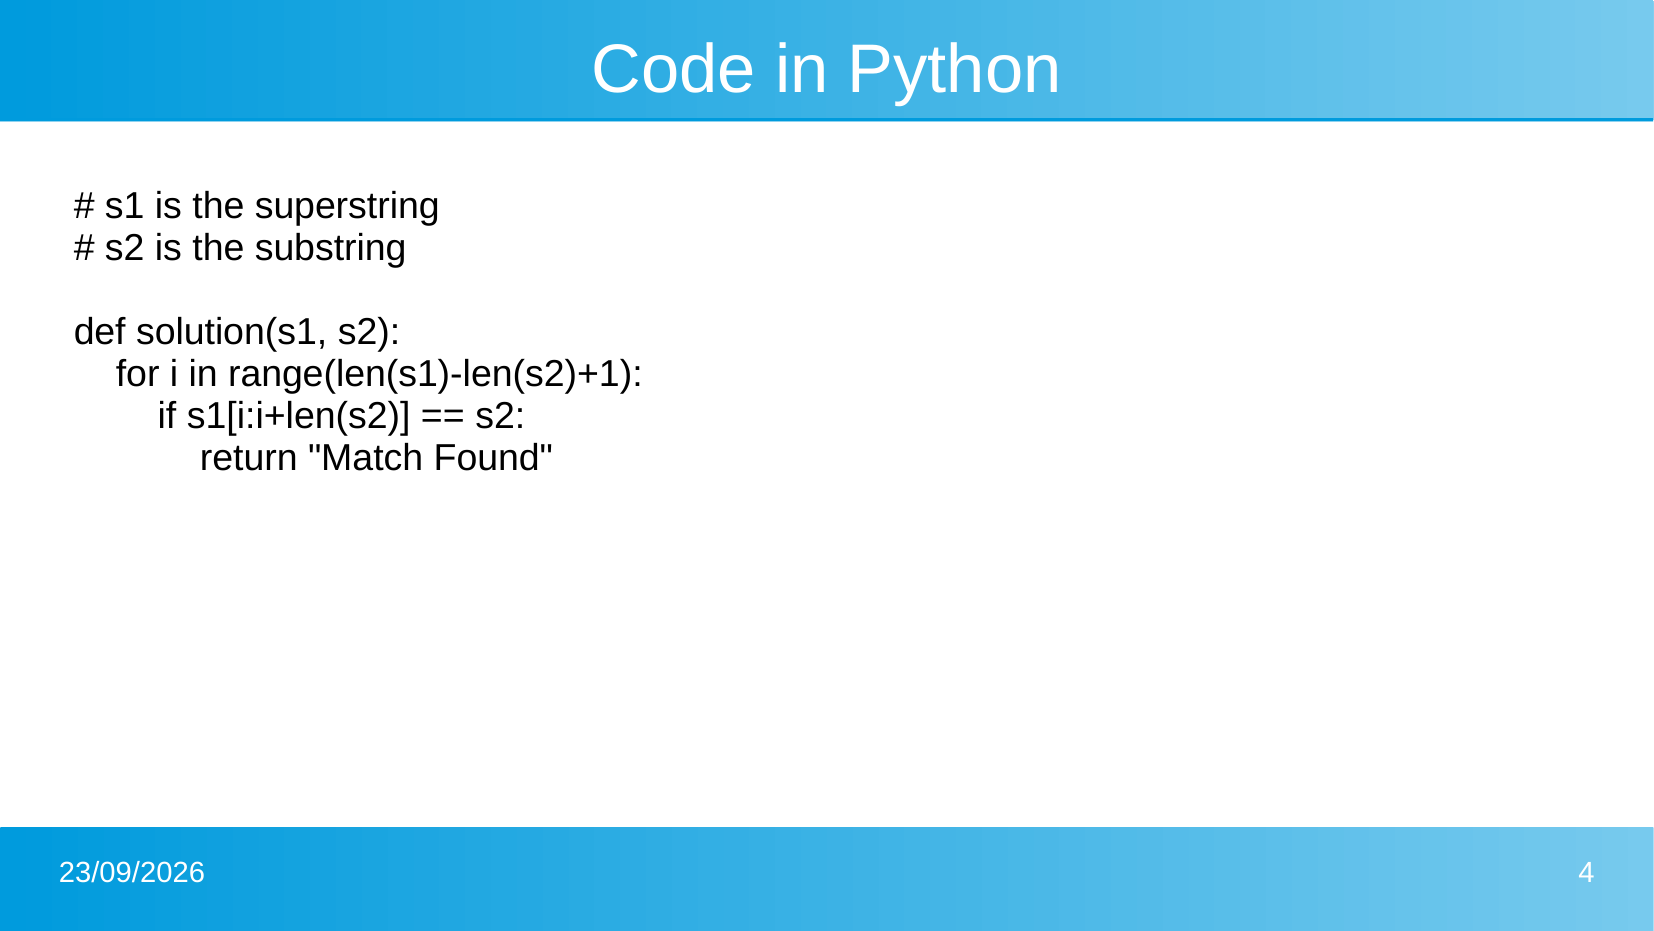

# Code in Python
# s1 is the superstring
# s2 is the substring
def solution(s1, s2):
 for i in range(len(s1)-len(s2)+1):
 if s1[i:i+len(s2)] == s2:
 return "Match Found"
4